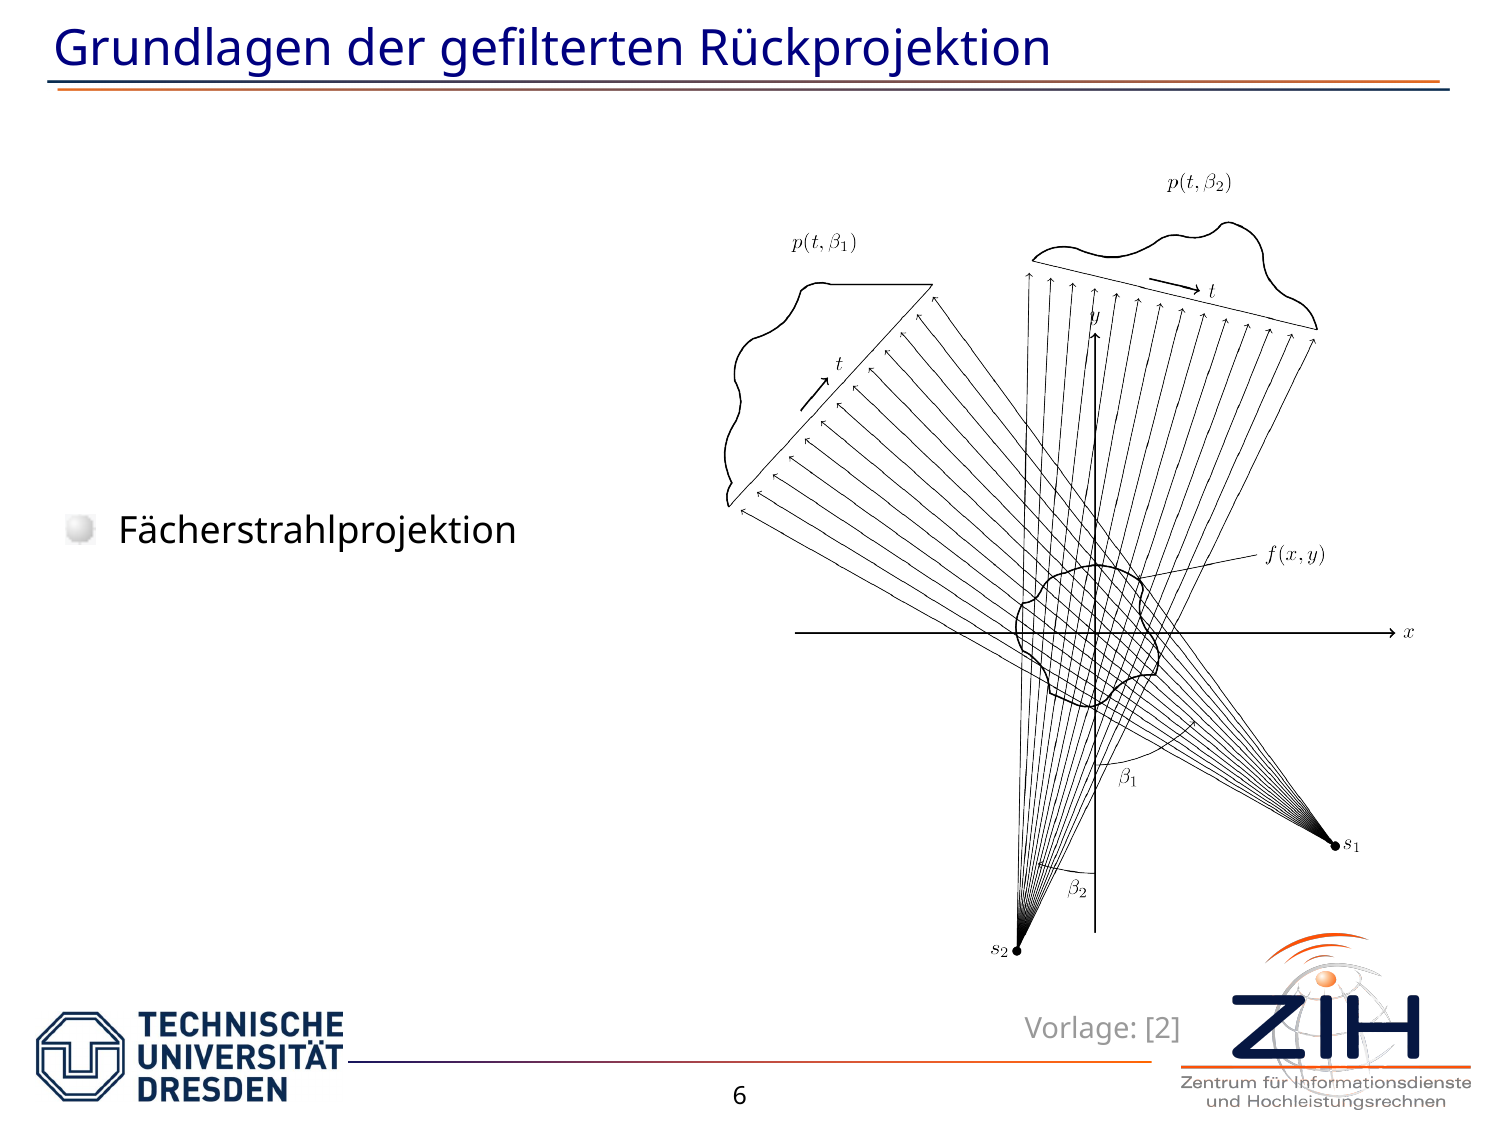

# Grundlagen der gefilterten Rückprojektion
Fächerstrahlprojektion
Vorlage: [2]
6